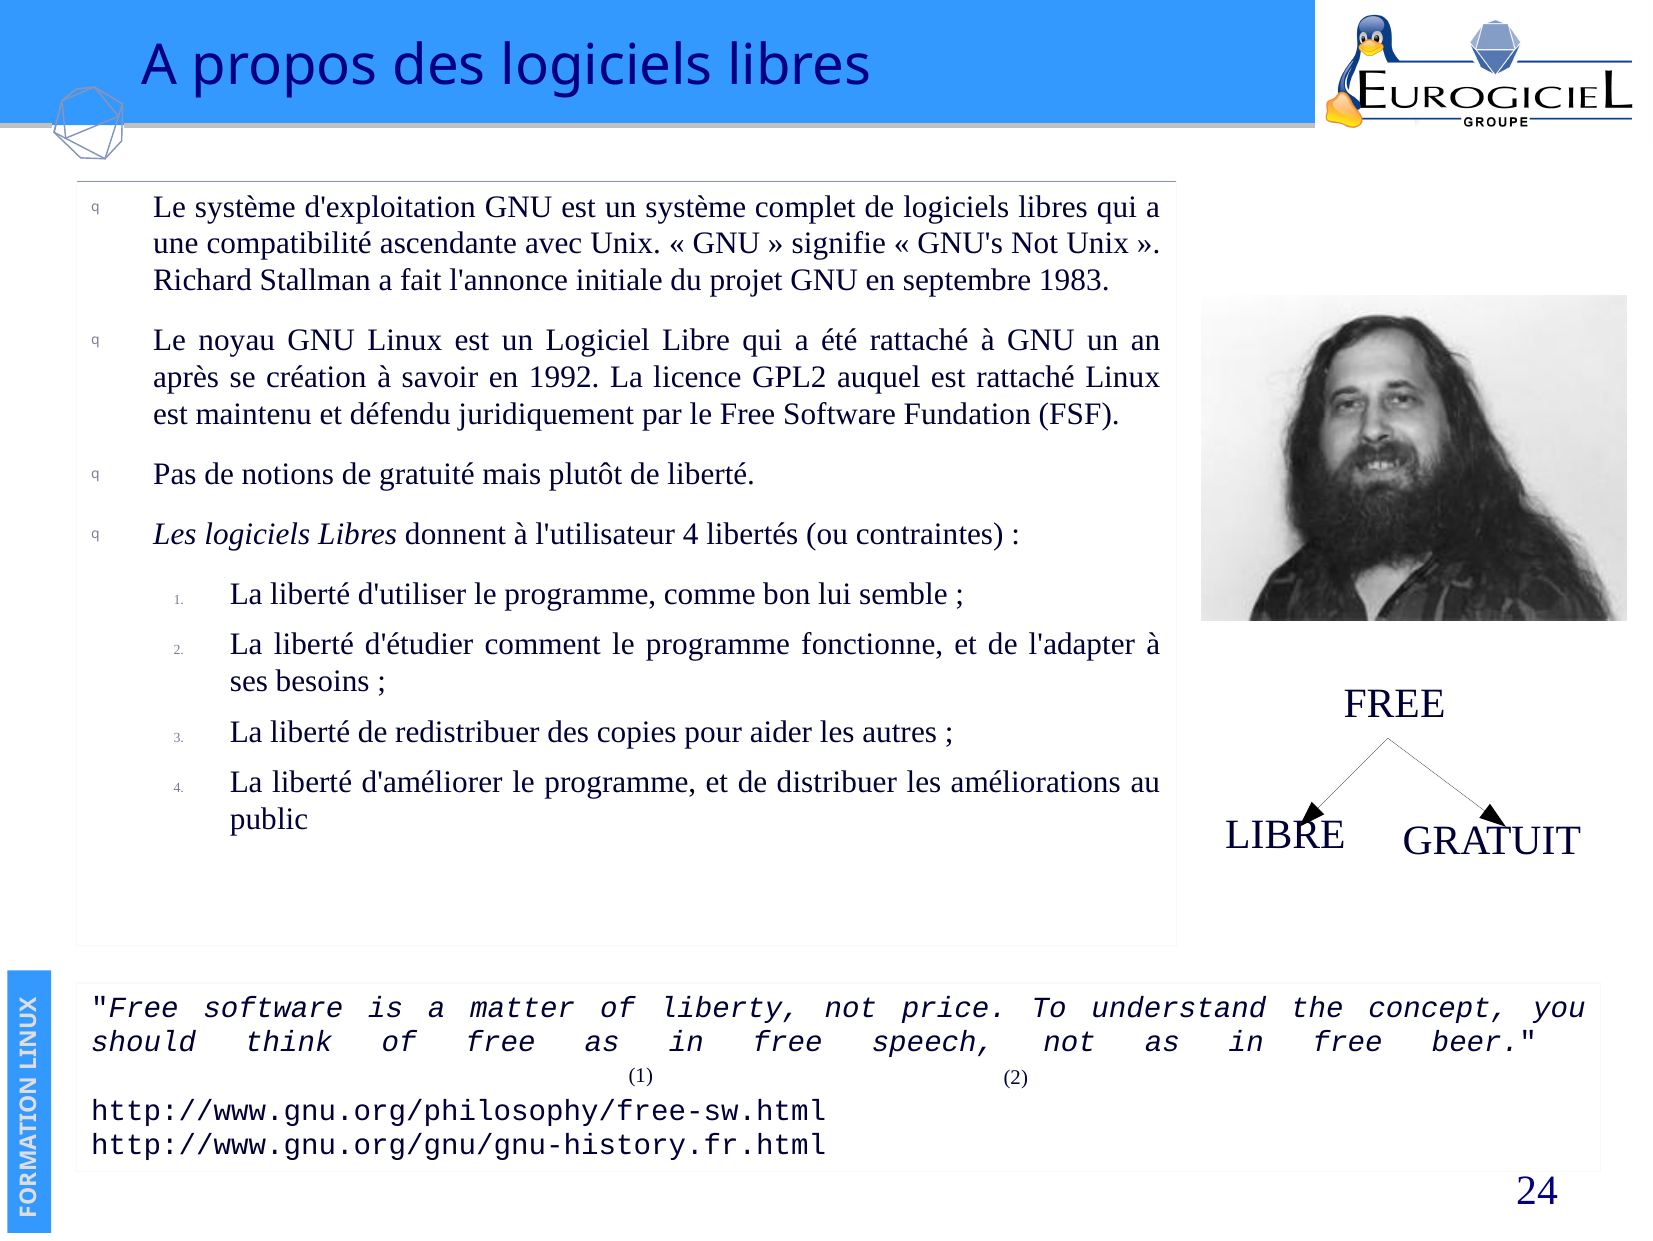

# A propos des logiciels libres
Le système d'exploitation GNU est un système complet de logiciels libres qui a une compatibilité ascendante avec Unix. « GNU » signifie « GNU's Not Unix ». Richard Stallman a fait l'annonce initiale du projet GNU en septembre 1983.
Le noyau GNU Linux est un Logiciel Libre qui a été rattaché à GNU un an après se création à savoir en 1992. La licence GPL2 auquel est rattaché Linux est maintenu et défendu juridiquement par le Free Software Fundation (FSF).
Pas de notions de gratuité mais plutôt de liberté.
Les logiciels Libres donnent à l'utilisateur 4 libertés (ou contraintes) :
La liberté d'utiliser le programme, comme bon lui semble ;
La liberté d'étudier comment le programme fonctionne, et de l'adapter à ses besoins ;
La liberté de redistribuer des copies pour aider les autres ;
La liberté d'améliorer le programme, et de distribuer les améliorations au public
FREE
LIBRE
GRATUIT
"Free software is a matter of liberty, not price. To understand the concept, you should think of free as in free speech, not as in free beer."
http://www.gnu.org/philosophy/free-sw.html
http://www.gnu.org/gnu/gnu-history.fr.html
(1)
(2)